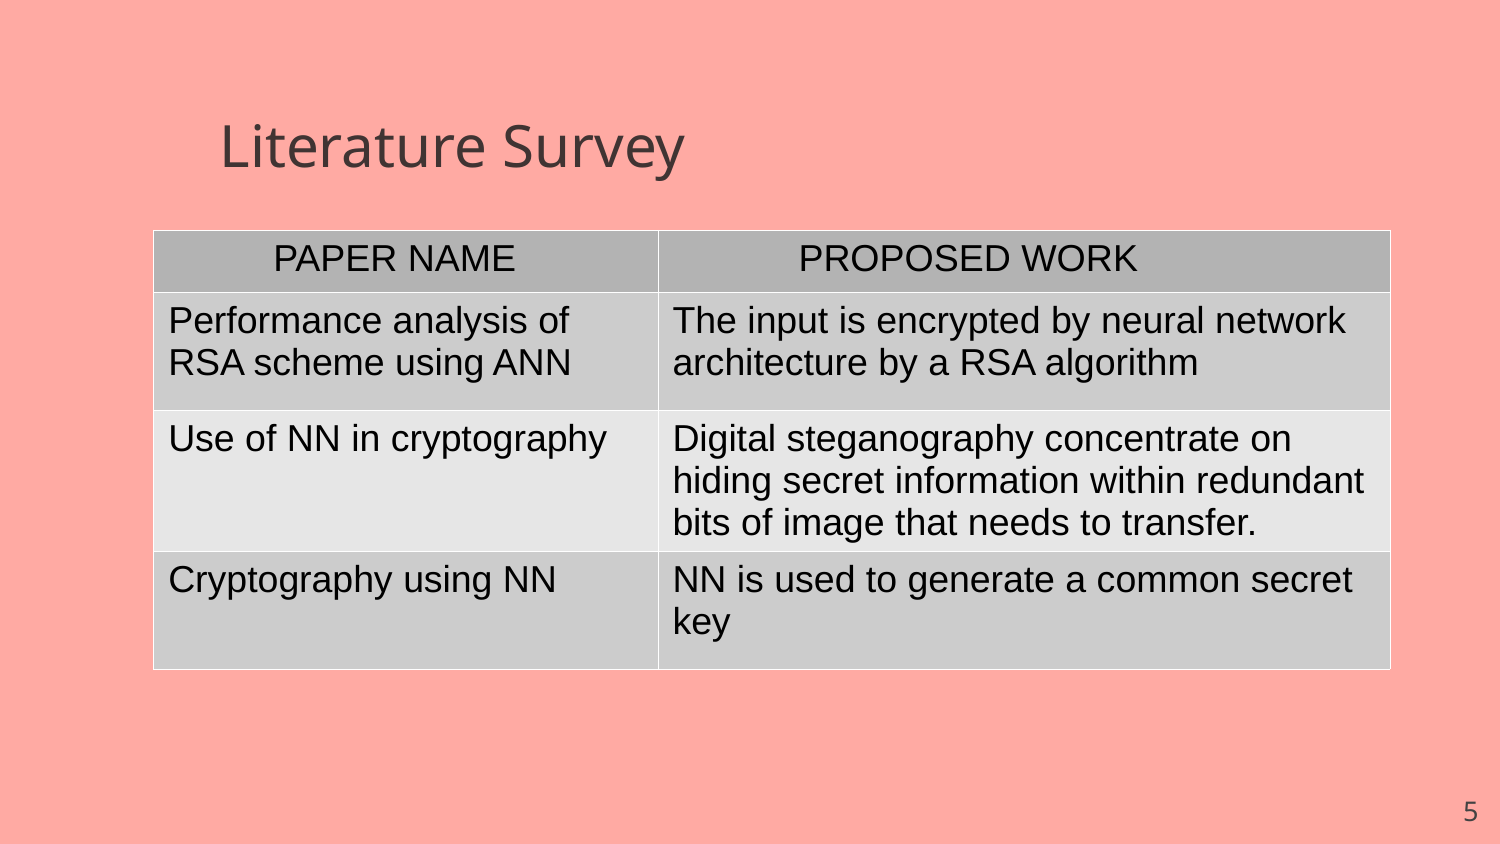

Literature Survey
| PAPER NAME | PROPOSED WORK |
| --- | --- |
| Performance analysis of RSA scheme using ANN | The input is encrypted by neural network architecture by a RSA algorithm |
| Use of NN in cryptography | Digital steganography concentrate on hiding secret information within redundant bits of image that needs to transfer. |
| Cryptography using NN | NN is used to generate a common secret key |